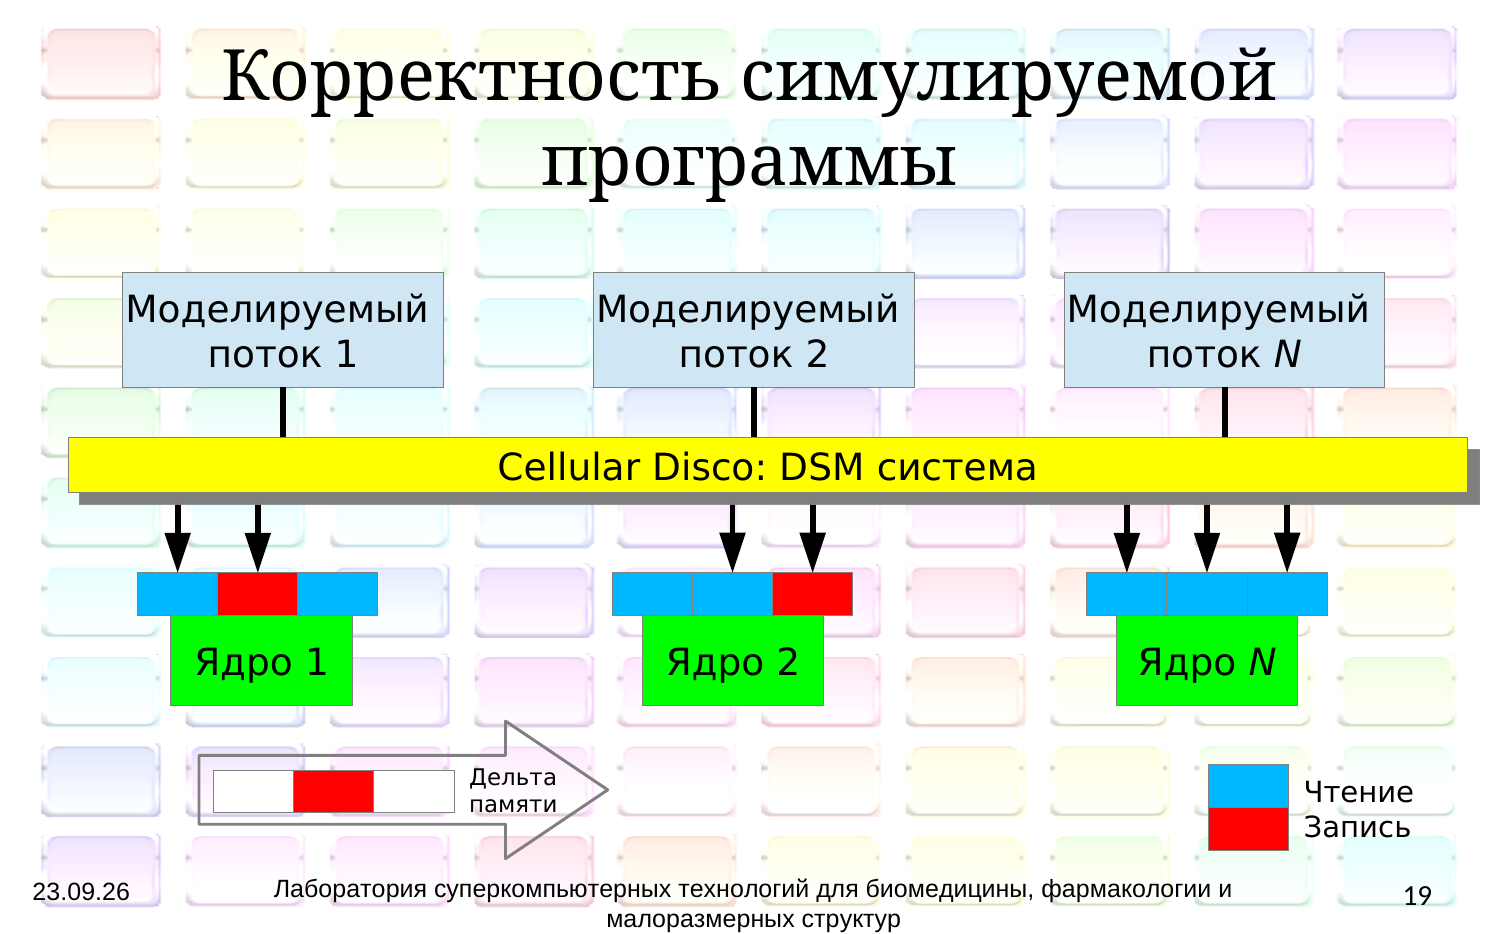

# Корректность симулируемой программы
Моделируемый
поток 1
Моделируемый
поток 2
Моделируемый
поток N
Cellular Disco: DSM система
Ядро 1
Ядро 2
Ядро N
Дельта памяти
Чтение
Запись
Лаборатория суперкомпьютерных технологий для биомедицины, фармакологии и малоразмерных структур